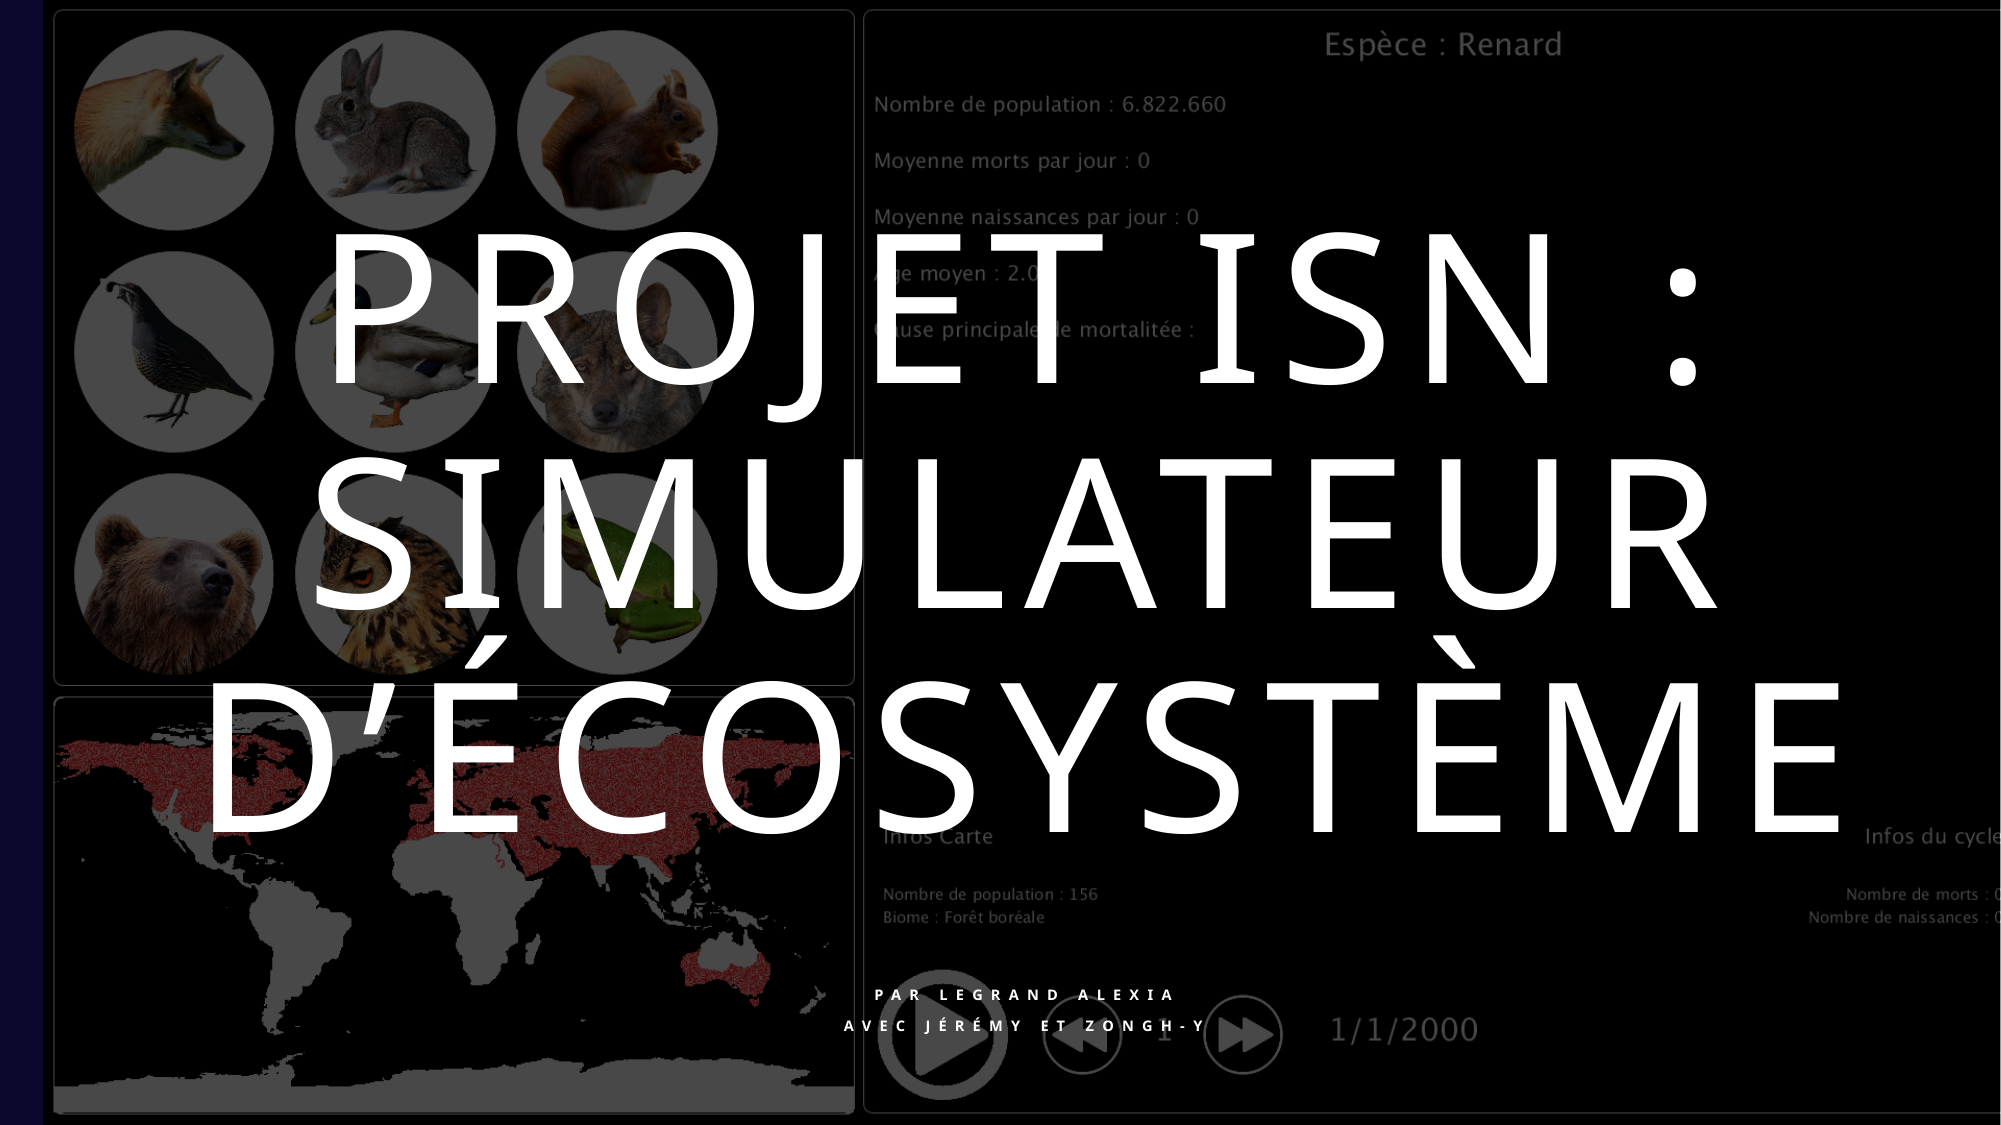

# Projet isn : Simulateur d’écosystème
Par Legrand alexia
Avec jérémy et Zongh-y